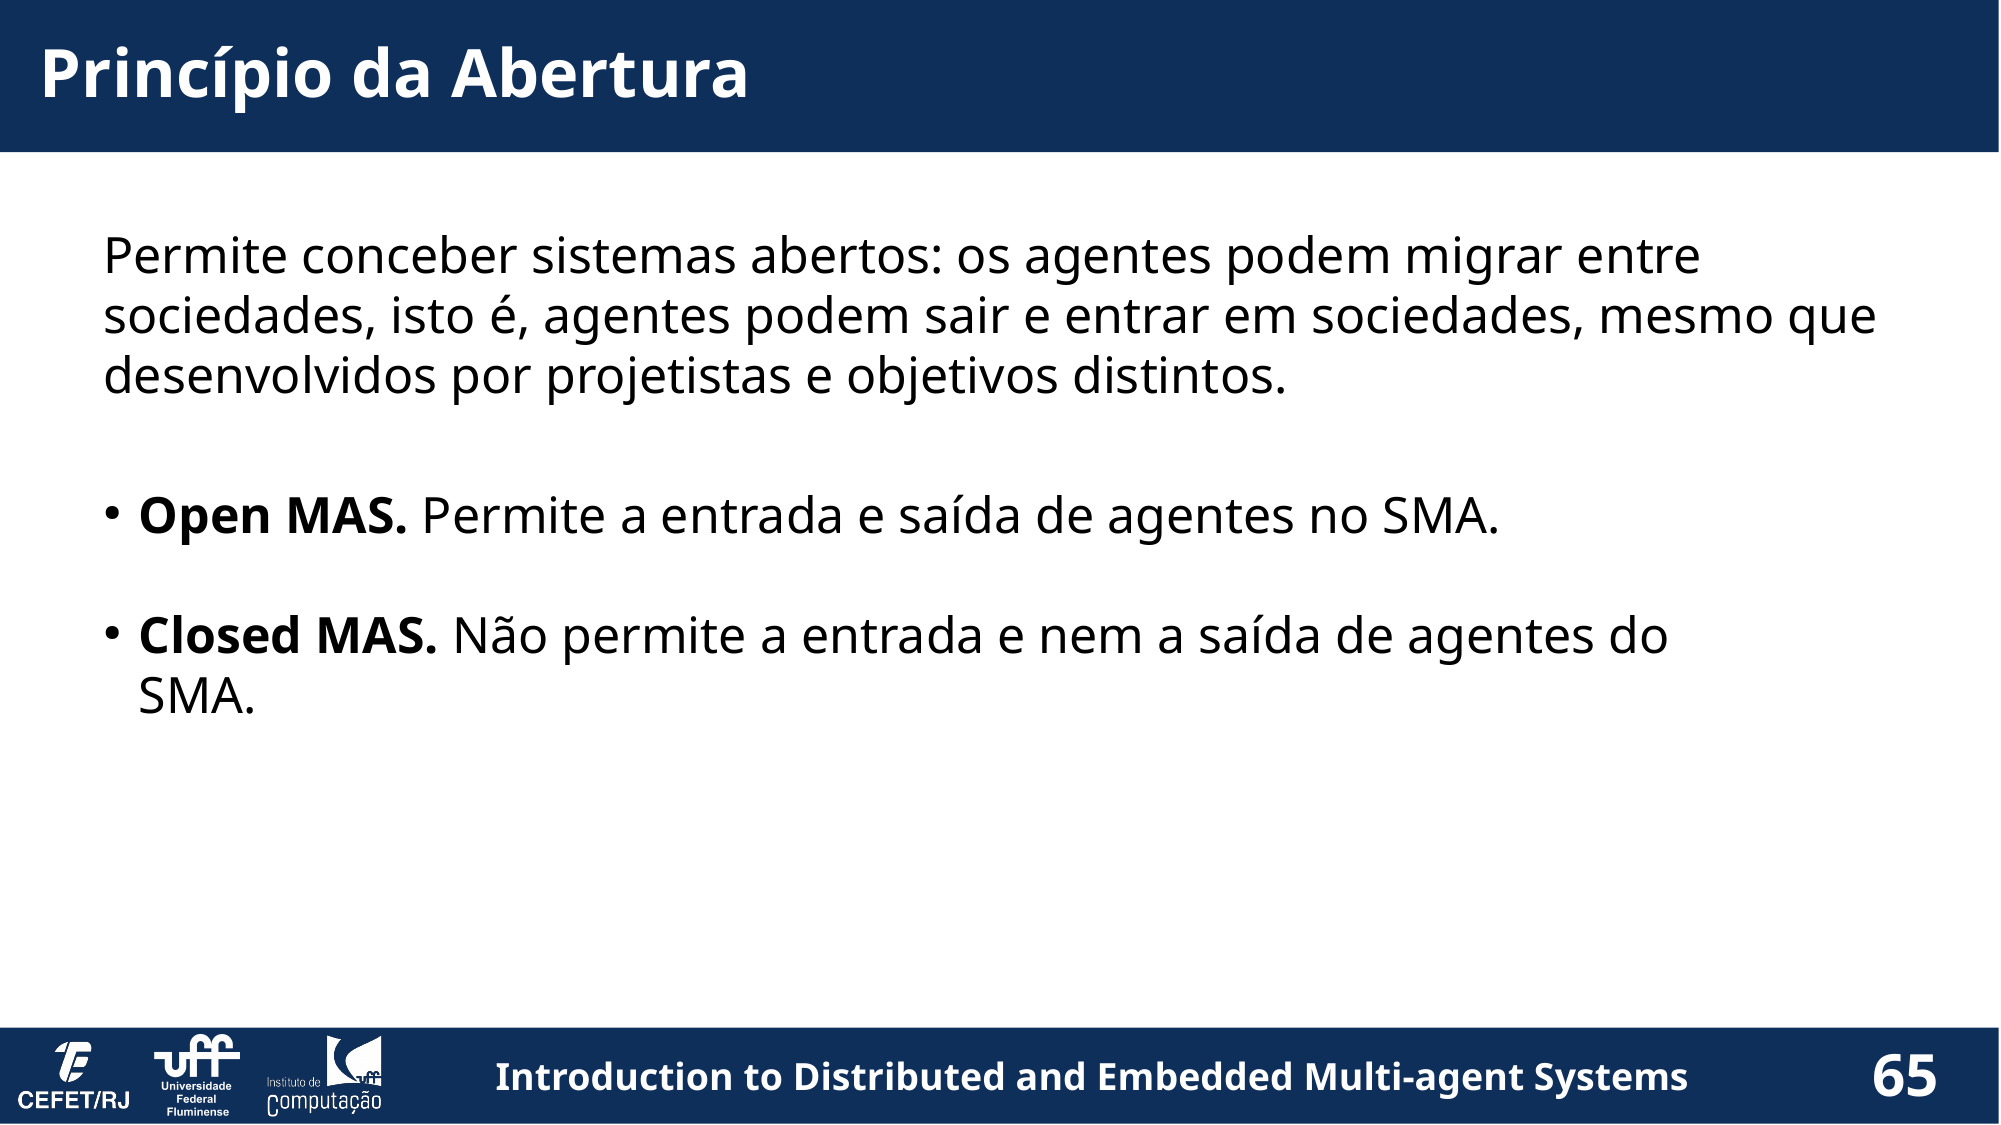

Princípio da Abertura
Permite conceber sistemas abertos: os agentes podem migrar entre sociedades, isto é, agentes podem sair e entrar em sociedades, mesmo que desenvolvidos por projetistas e objetivos distintos.
Open MAS. Permite a entrada e saída de agentes no SMA.
Closed MAS. Não permite a entrada e nem a saída de agentes do SMA.